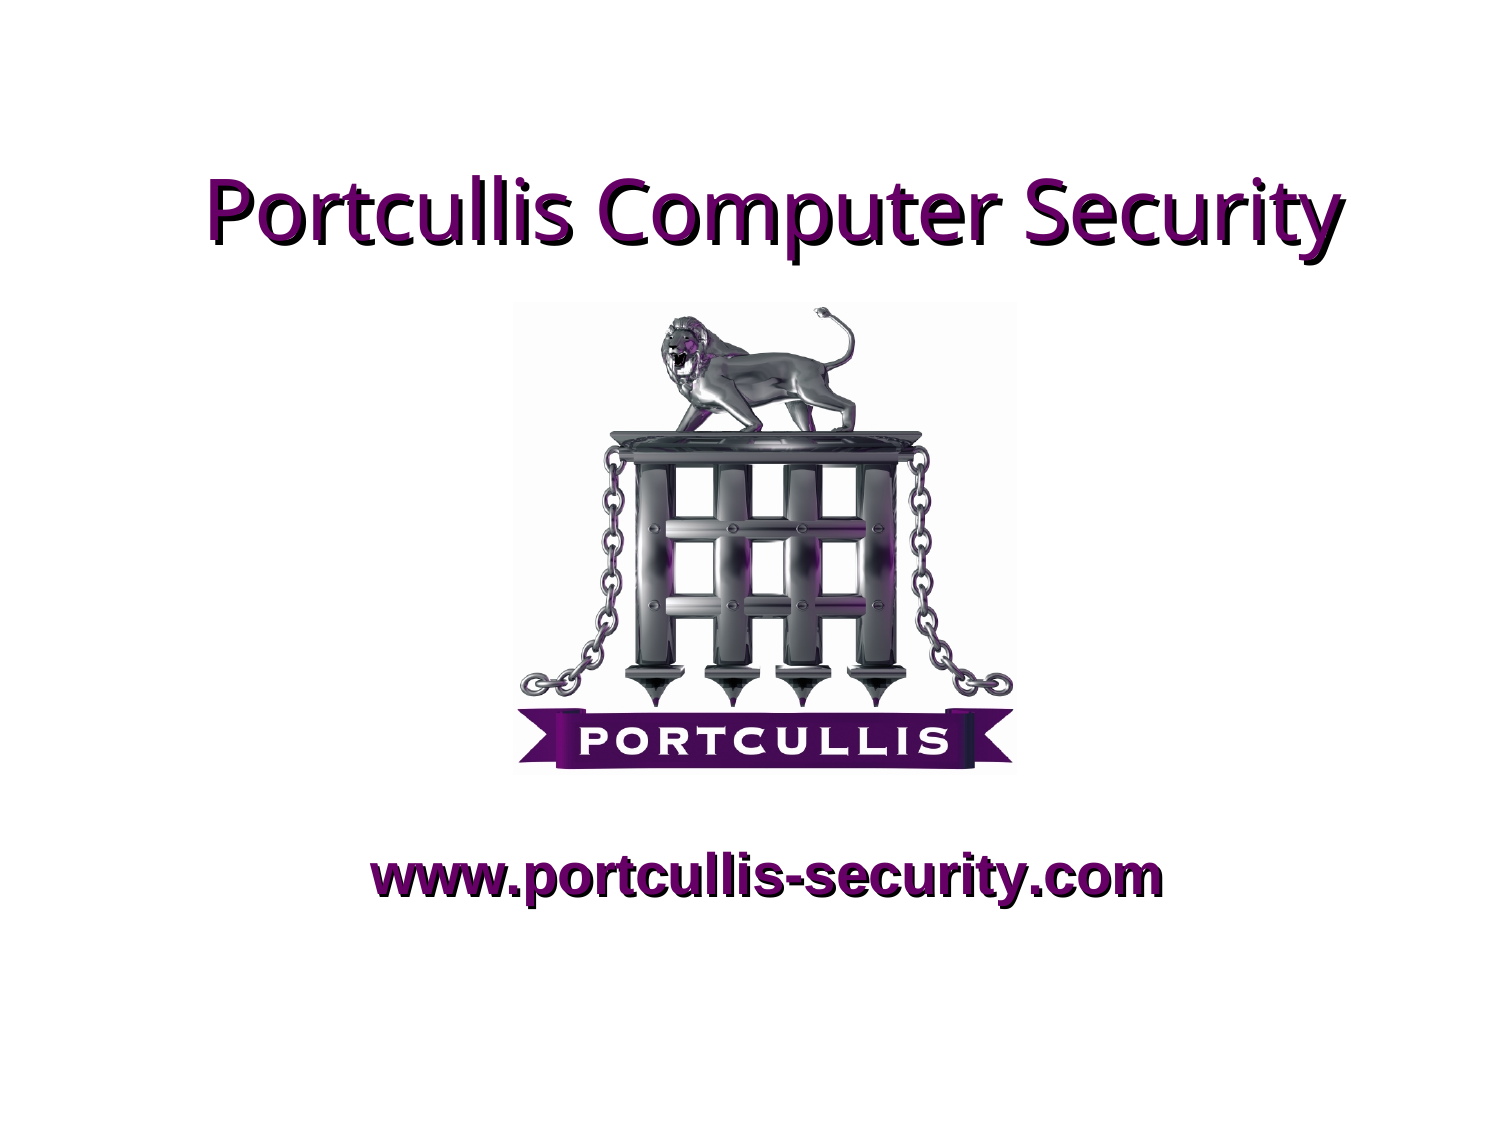

Portcullis Computer Security
# www.portcullis-security.com
Portcullis Computer Security Limited 2007
1